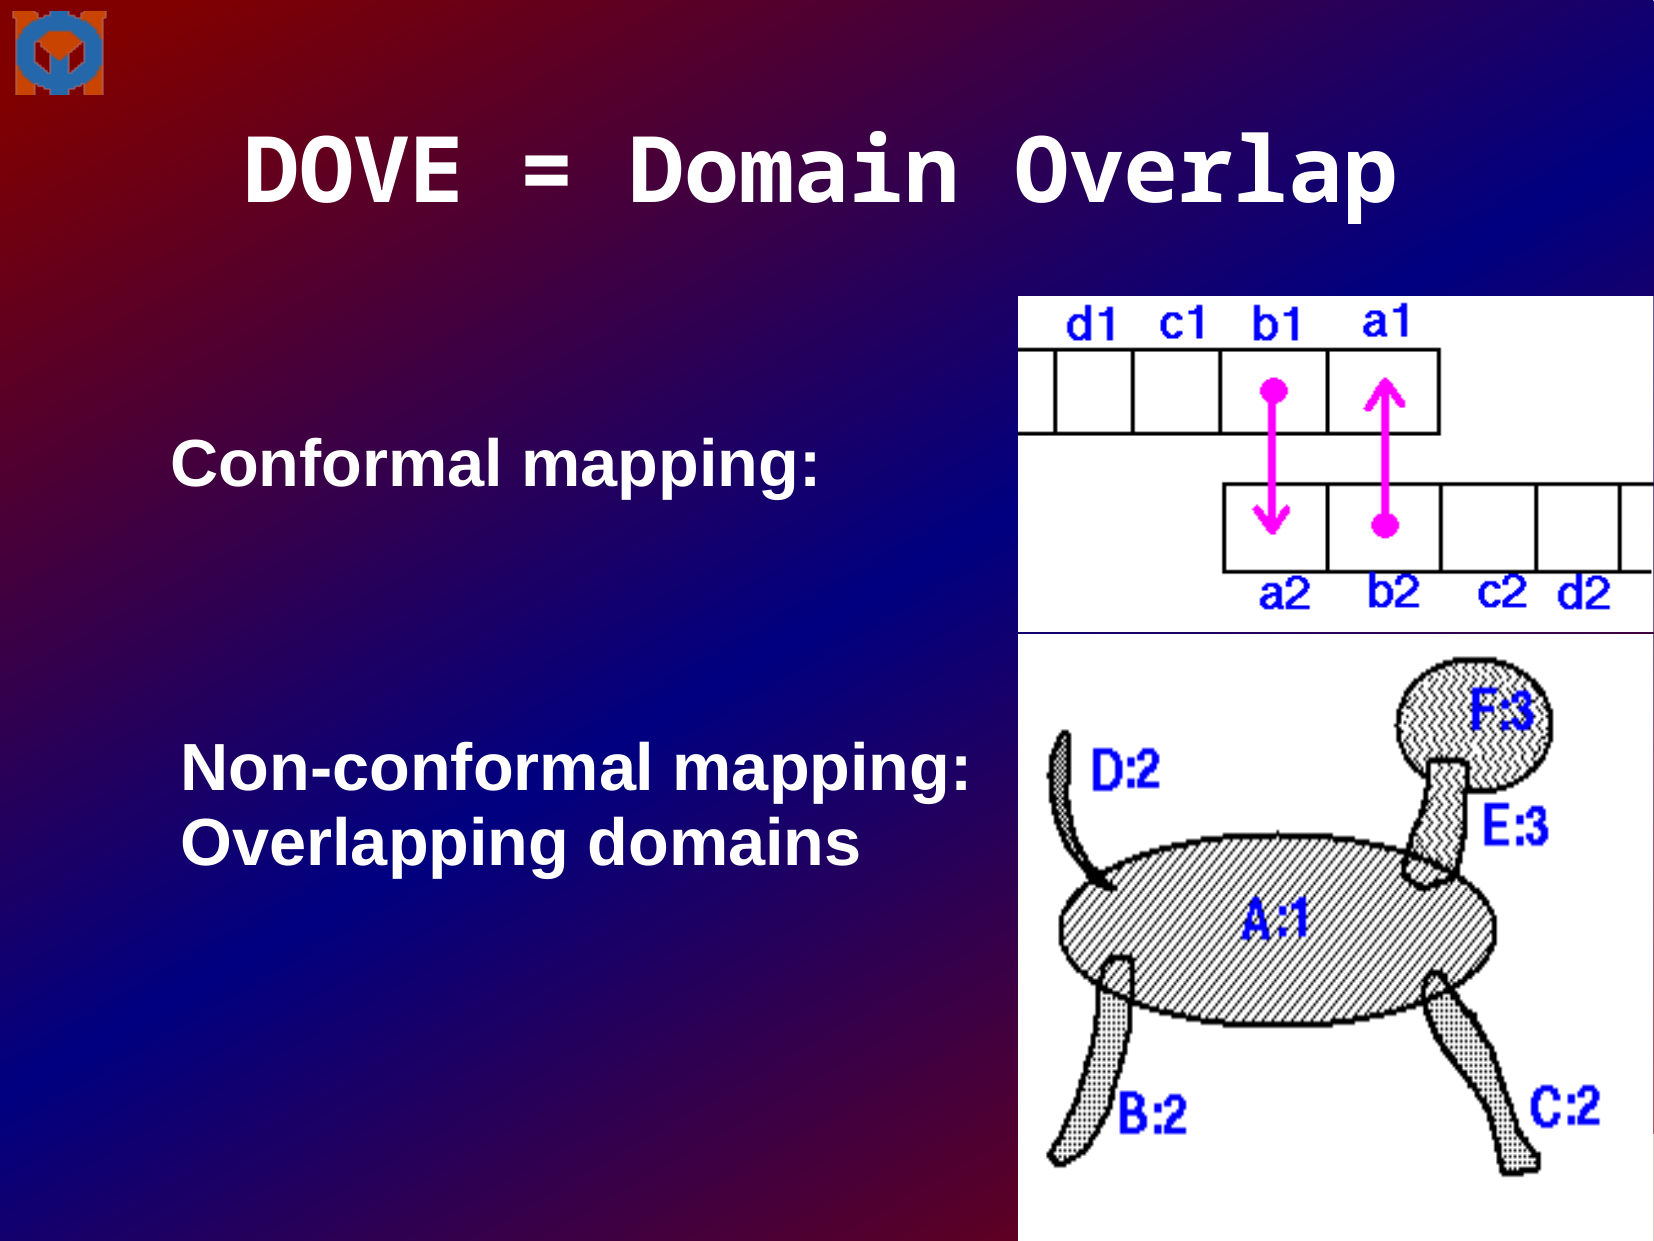

# DOVE = Domain Overlap
Conformal mapping:
Non-conformal mapping:
Overlapping domains